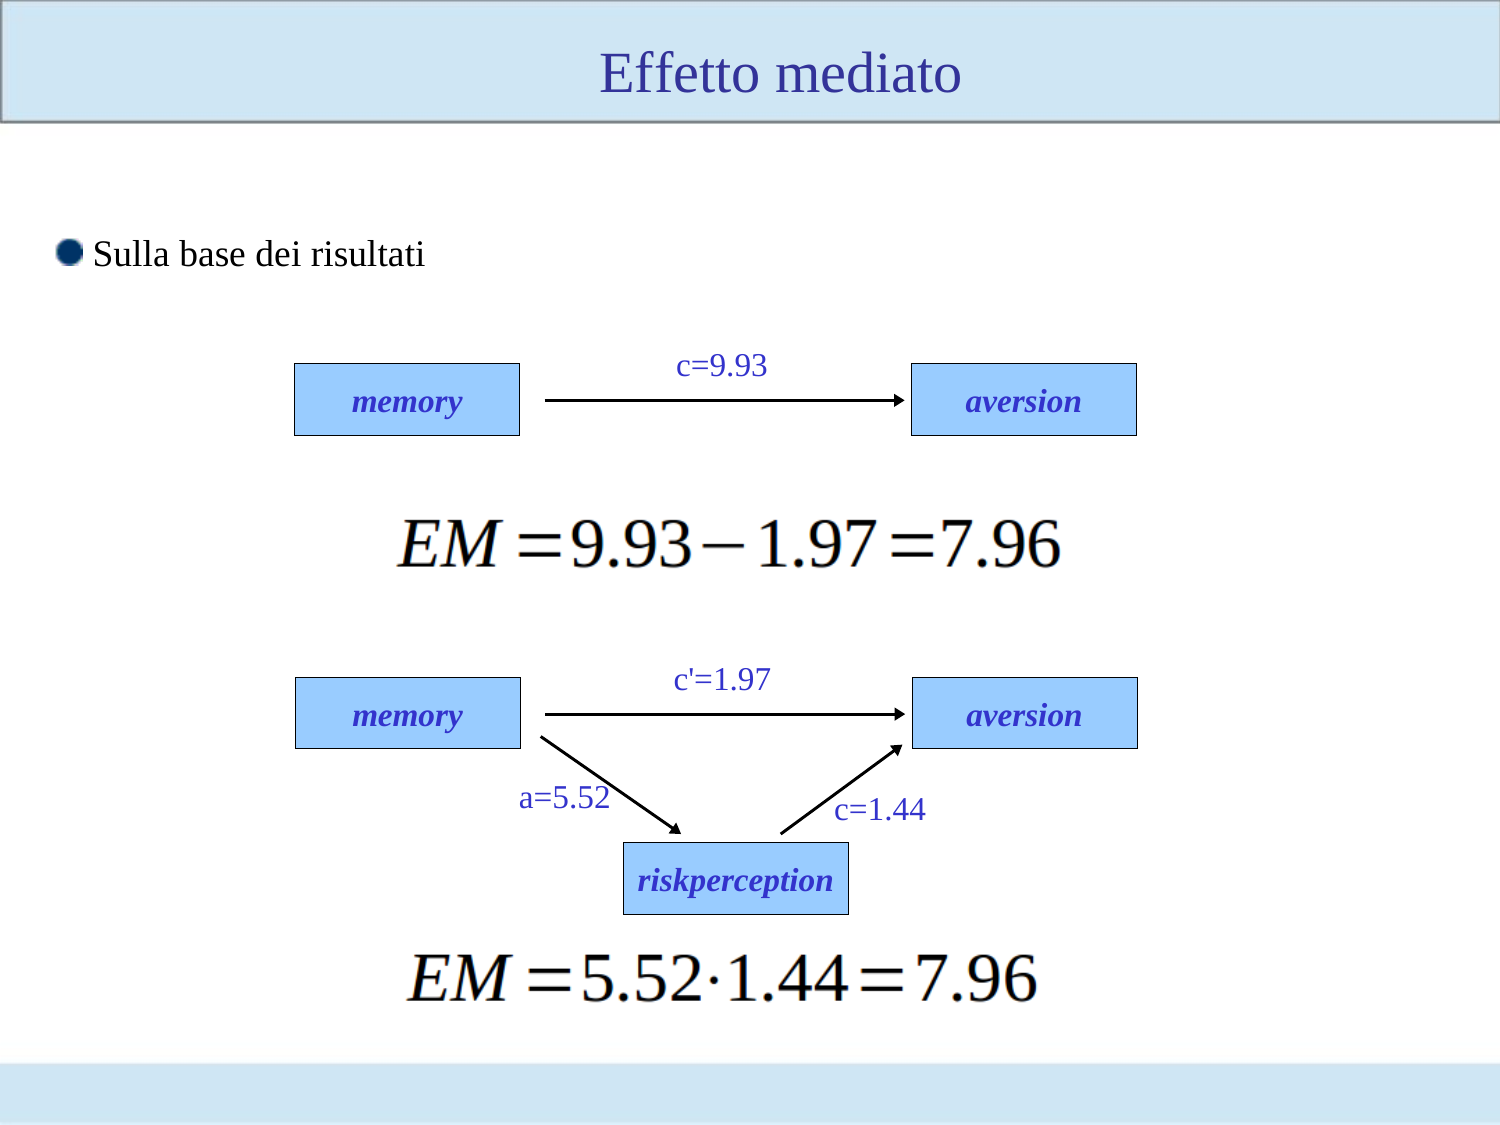

# Effetto mediato
 Sulla base dei risultati
c=9.93
memory
aversion
c'=1.97
memory
aversion
a=5.52
c=1.44
riskperception